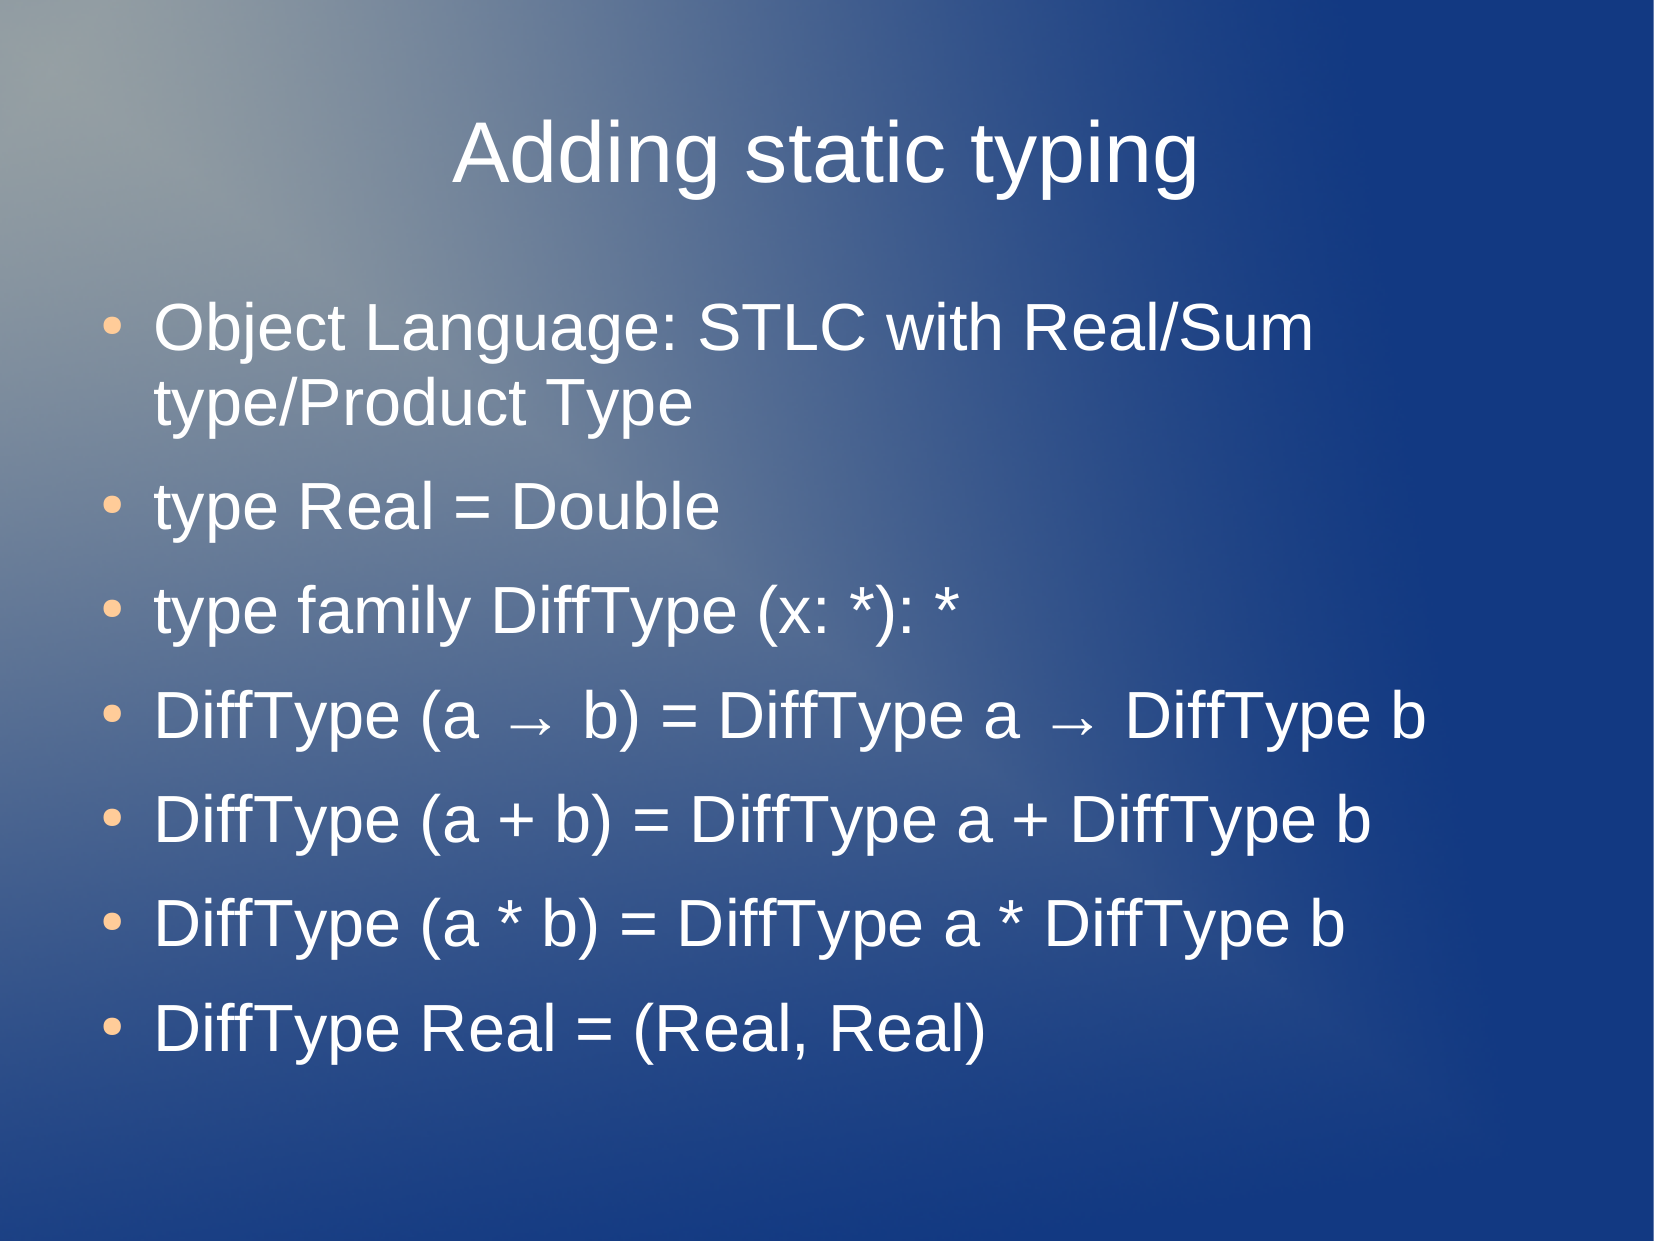

# Adding static typing
Object Language: STLC with Real/Sum type/Product Type
type Real = Double
type family DiffType (x: *): *
DiffType (a → b) = DiffType a → DiffType b
DiffType (a + b) = DiffType a + DiffType b
DiffType (a * b) = DiffType a * DiffType b
DiffType Real = (Real, Real)